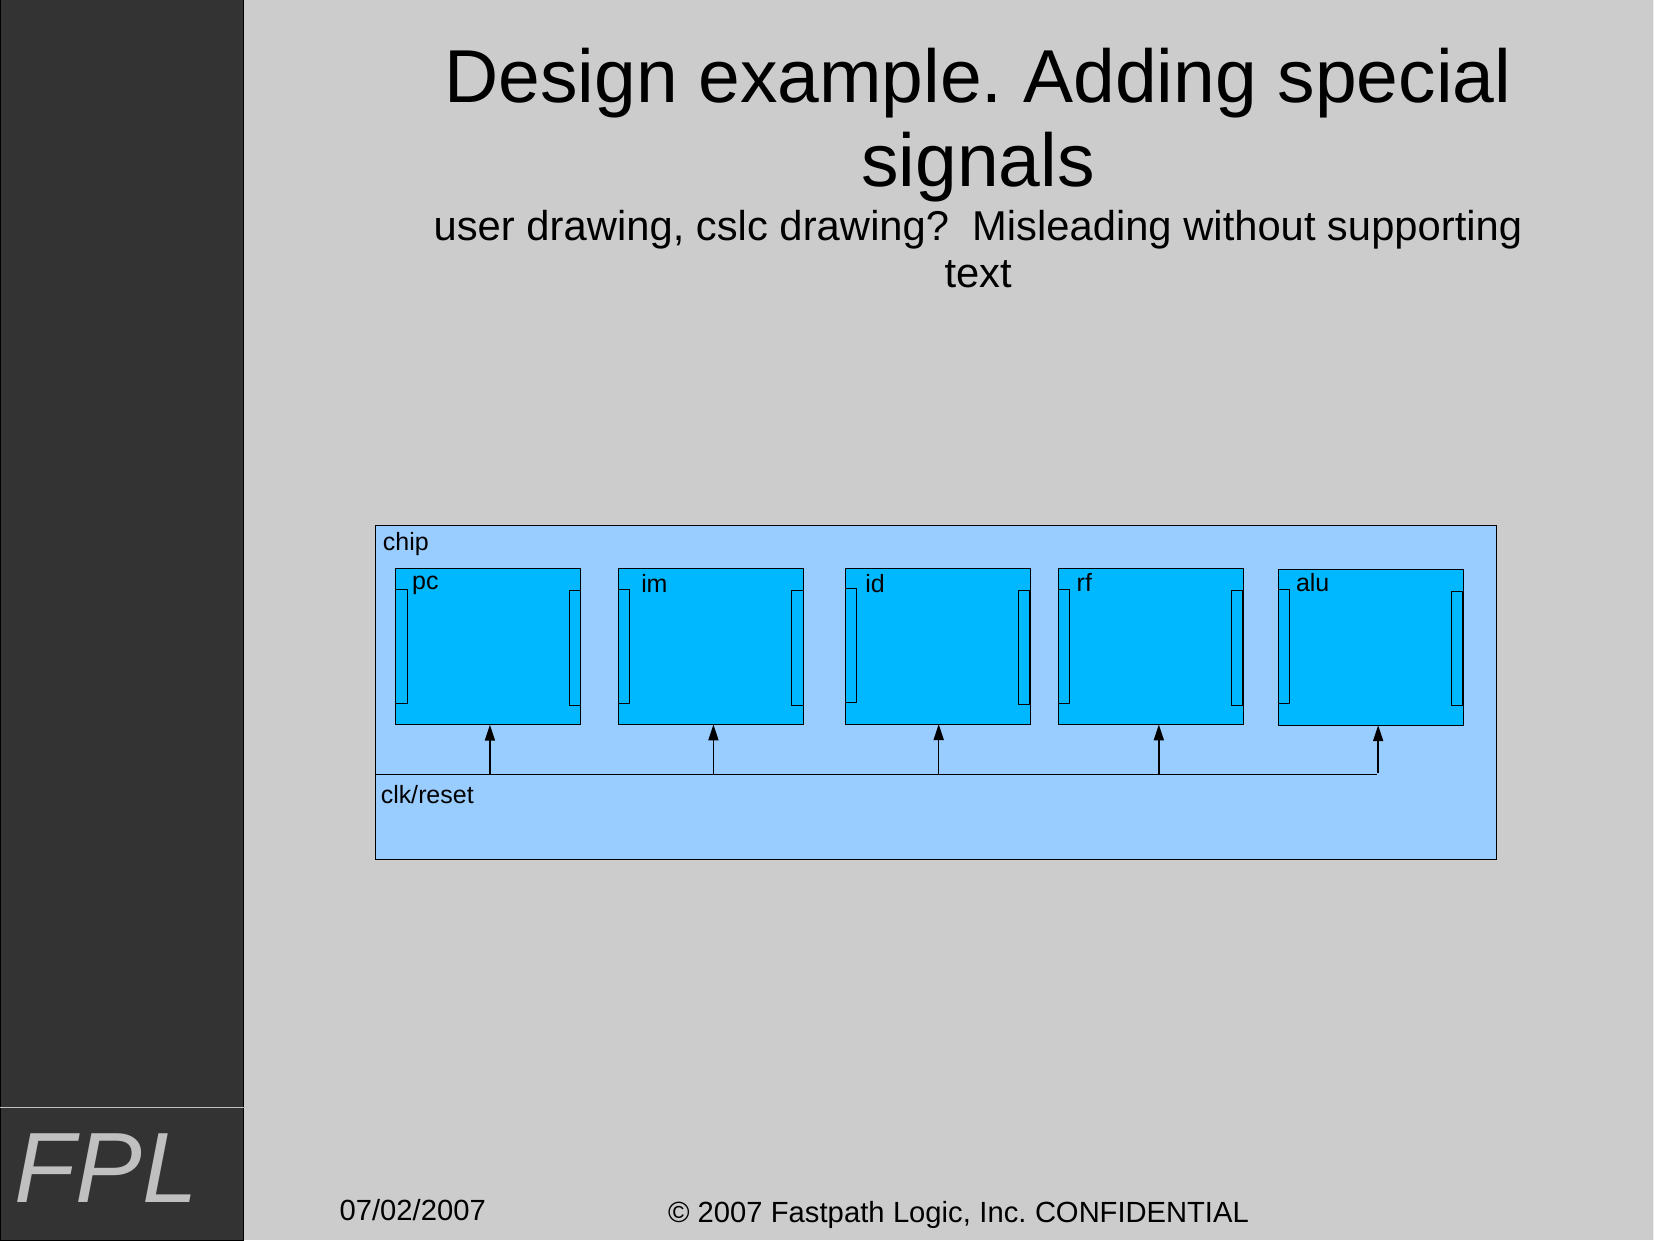

# Design example. Adding special signals user drawing, cslc drawing? Misleading without supporting text
chip
pc
alu
rf
im
id
clk/reset
07/02/2007
© 2007 FASTPATH LOGIC INC.